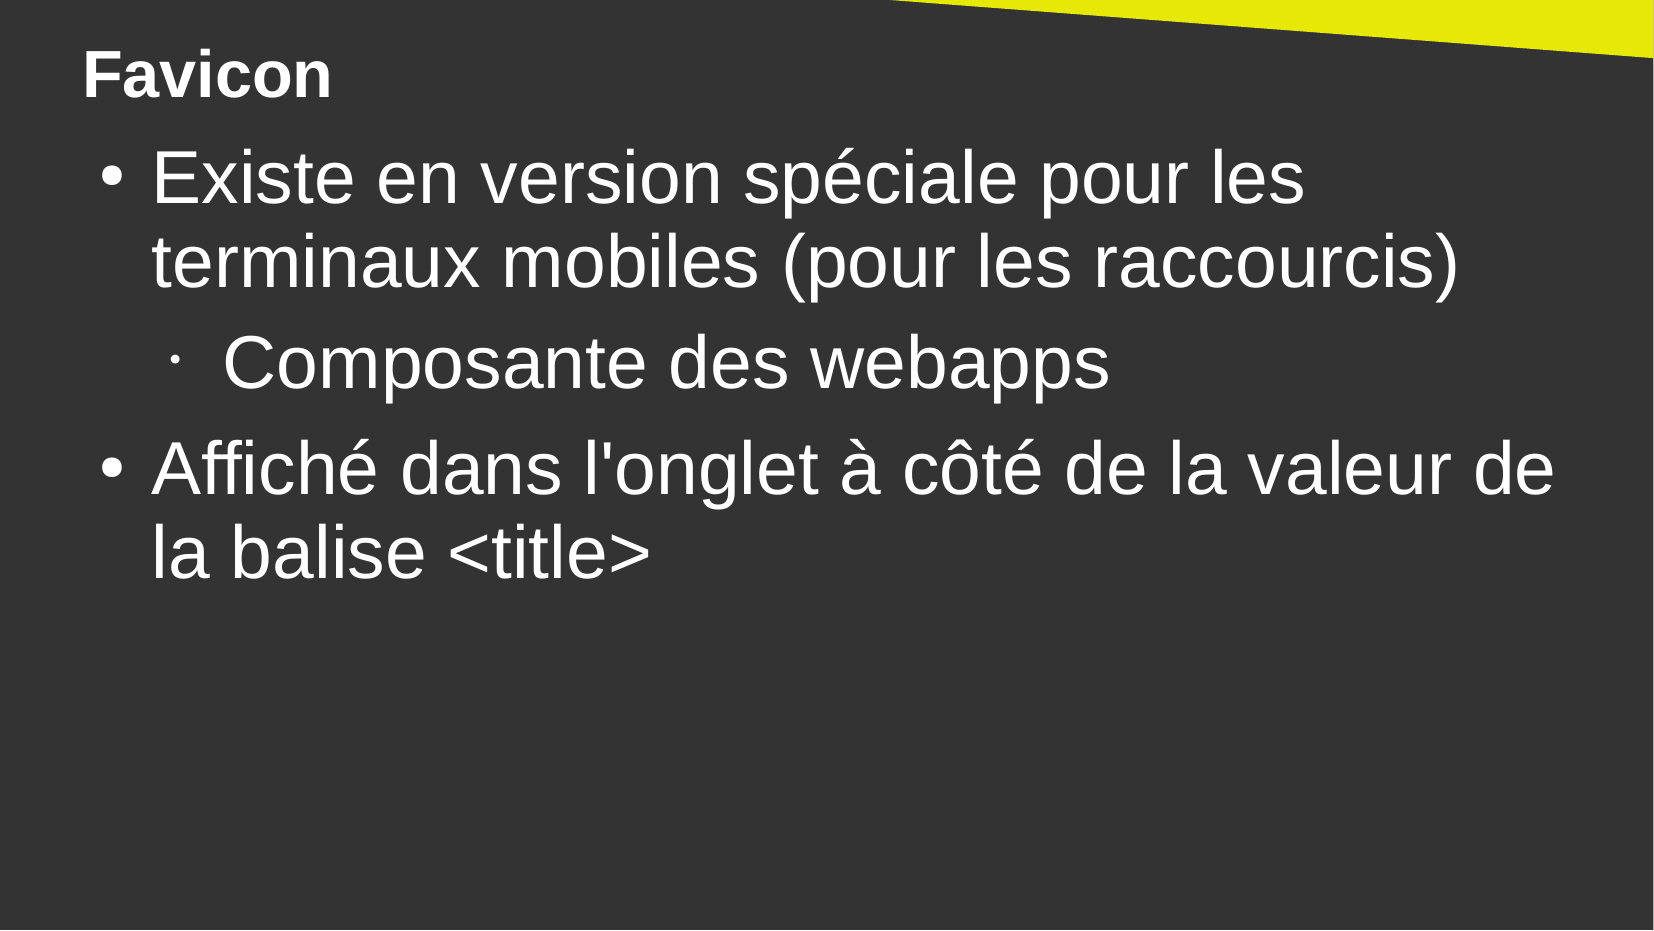

# Favicon
Existe en version spéciale pour les terminaux mobiles (pour les raccourcis)
Composante des webapps
Affiché dans l'onglet à côté de la valeur de la balise <title>